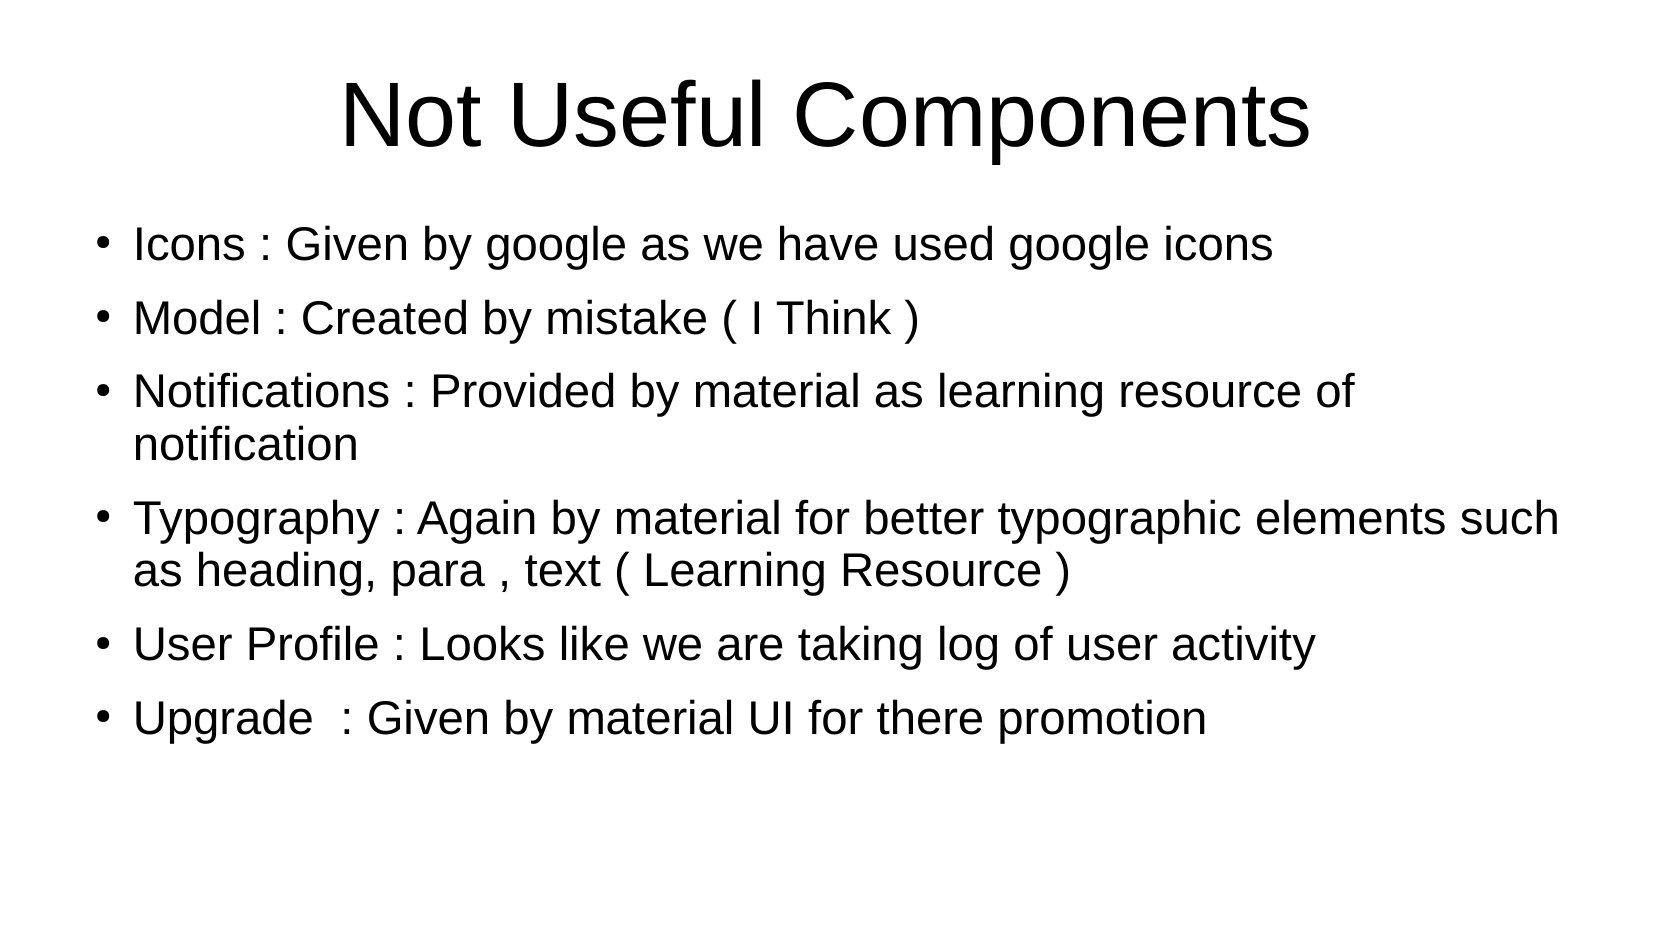

# Not Useful Components
Icons : Given by google as we have used google icons
Model : Created by mistake ( I Think )
Notifications : Provided by material as learning resource of notification
Typography : Again by material for better typographic elements such as heading, para , text ( Learning Resource )
User Profile : Looks like we are taking log of user activity
Upgrade : Given by material UI for there promotion